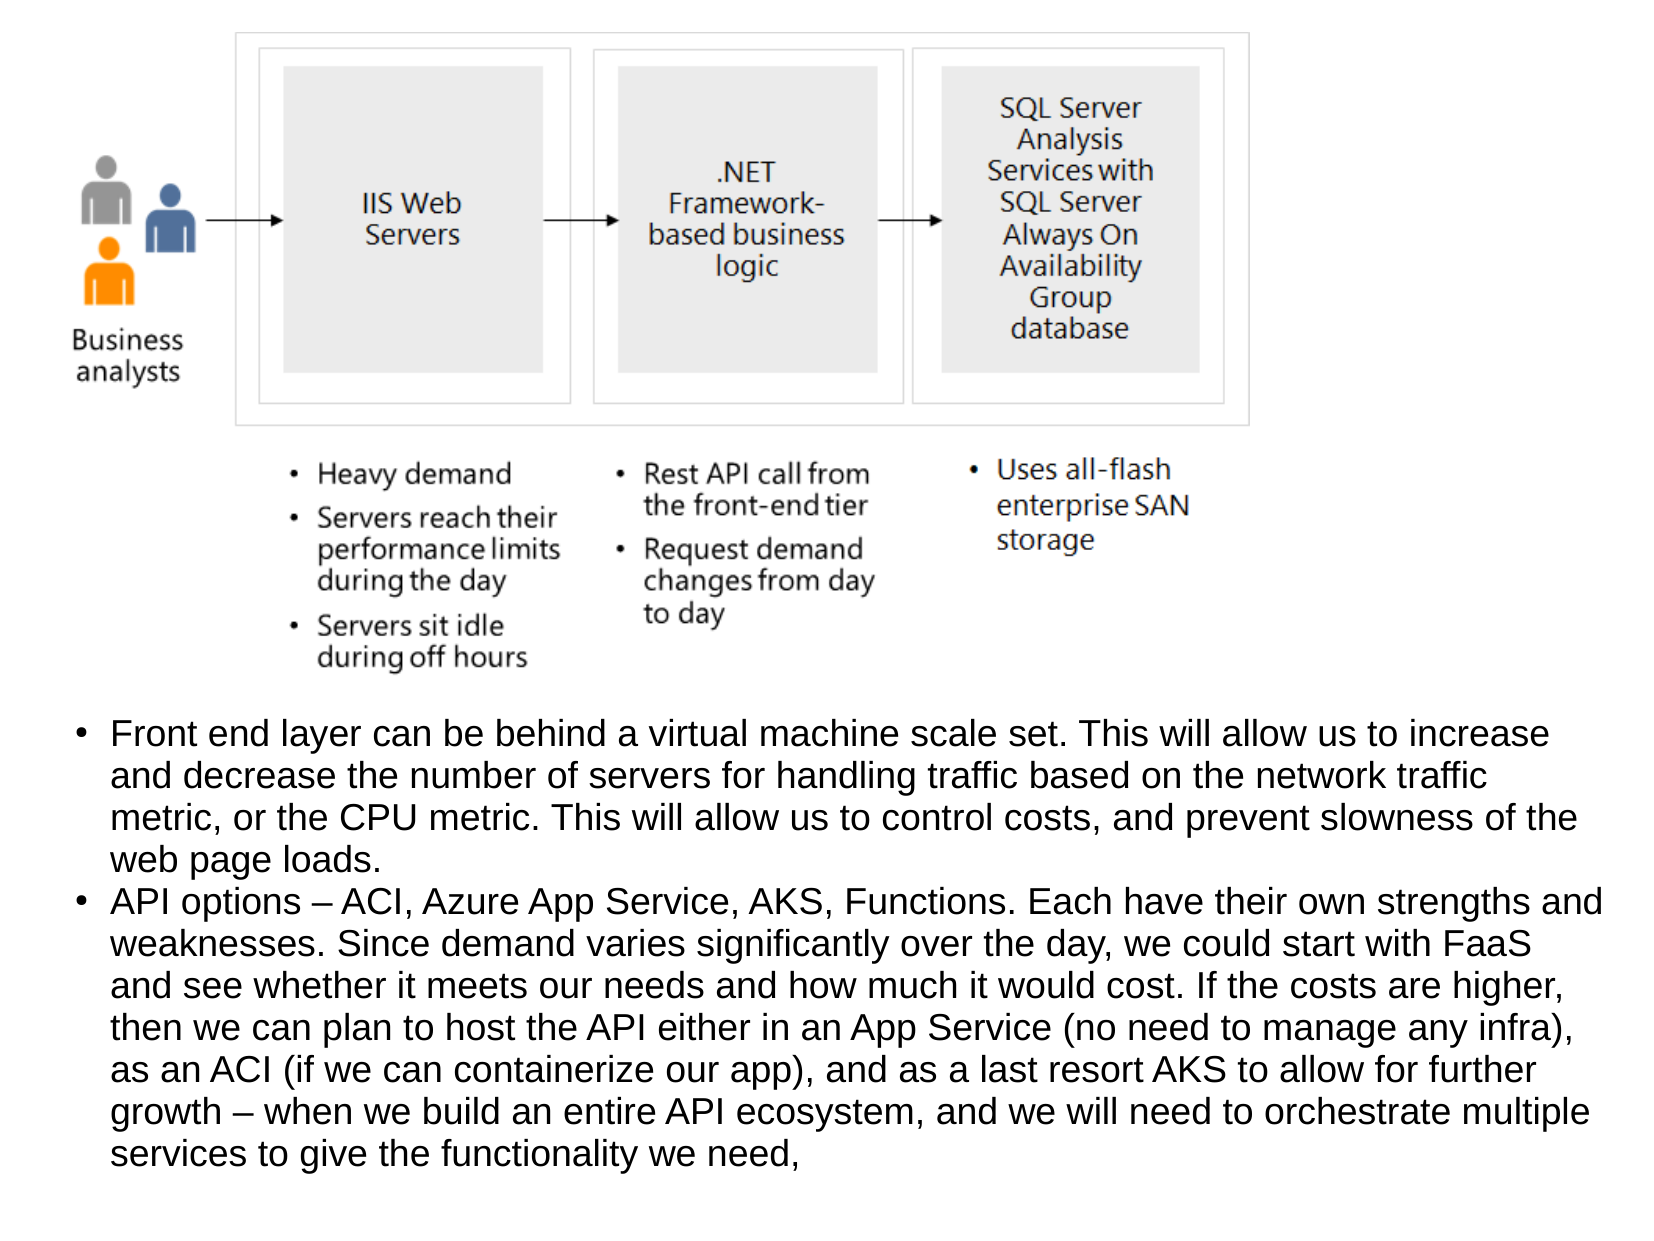

Front end layer can be behind a virtual machine scale set. This will allow us to increase and decrease the number of servers for handling traffic based on the network traffic metric, or the CPU metric. This will allow us to control costs, and prevent slowness of the web page loads.
API options – ACI, Azure App Service, AKS, Functions. Each have their own strengths and weaknesses. Since demand varies significantly over the day, we could start with FaaS and see whether it meets our needs and how much it would cost. If the costs are higher, then we can plan to host the API either in an App Service (no need to manage any infra), as an ACI (if we can containerize our app), and as a last resort AKS to allow for further growth – when we build an entire API ecosystem, and we will need to orchestrate multiple services to give the functionality we need,